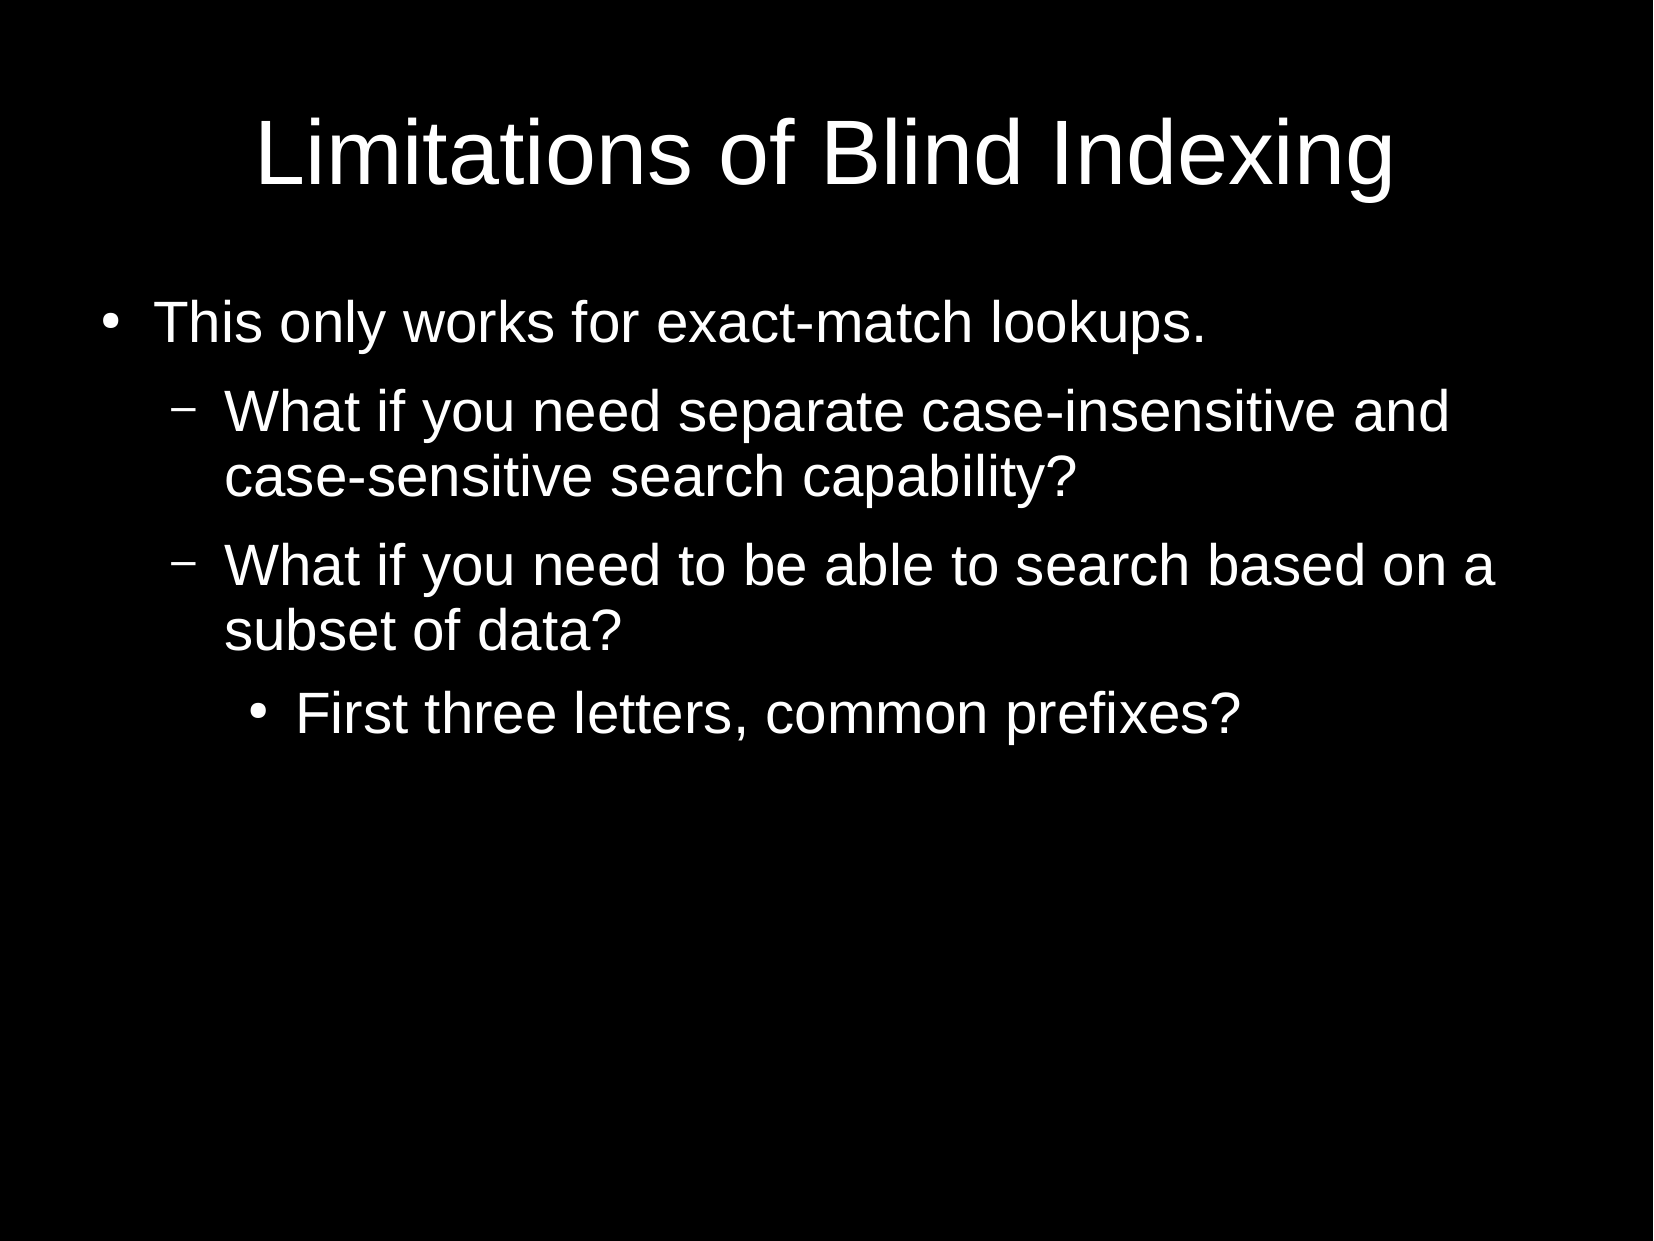

# Limitations of Blind Indexing
This only works for exact-match lookups.
What if you need separate case-insensitive and case-sensitive search capability?
What if you need to be able to search based on a subset of data?
First three letters, common prefixes?